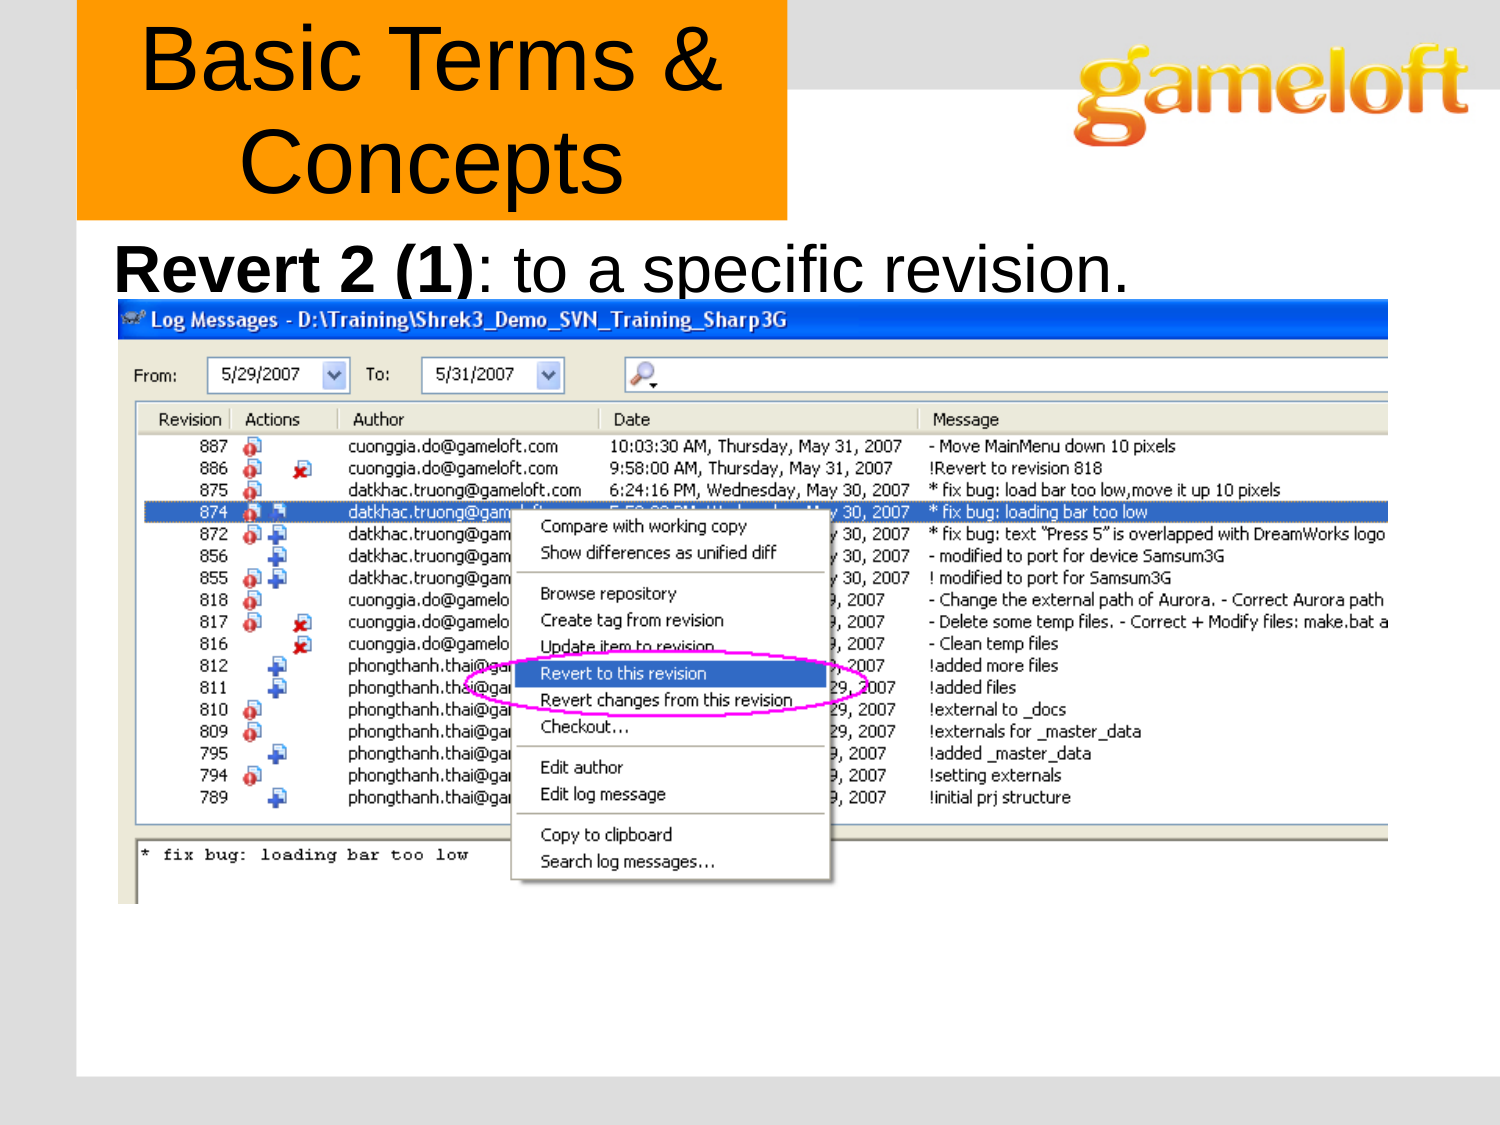

# Basic Terms & Concepts
Revert 2 (1): to a specific revision.